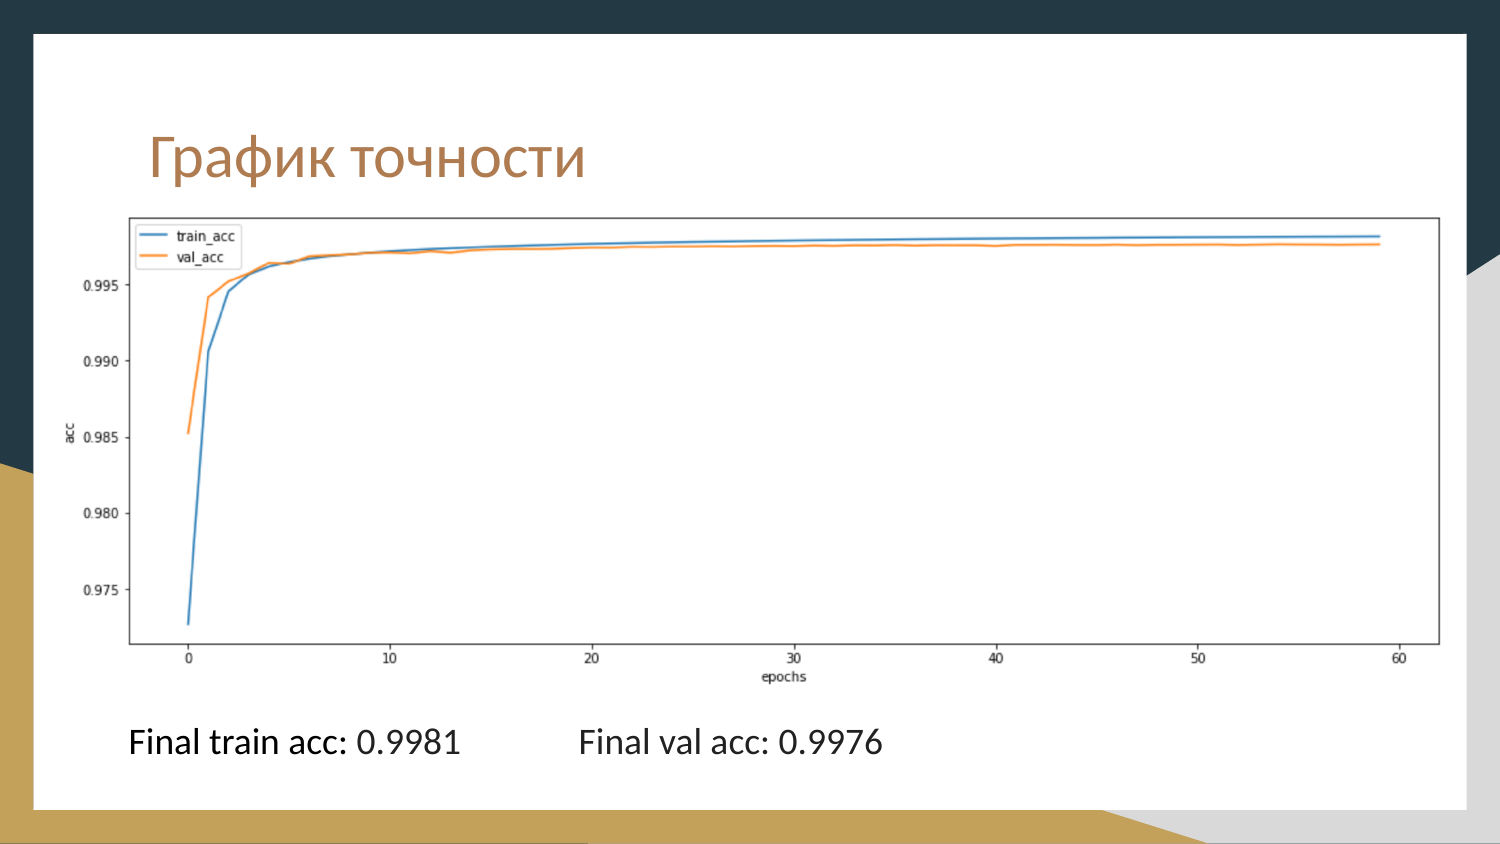

# График точности
Final train acc: 0.9981		Final val acc: 0.9976